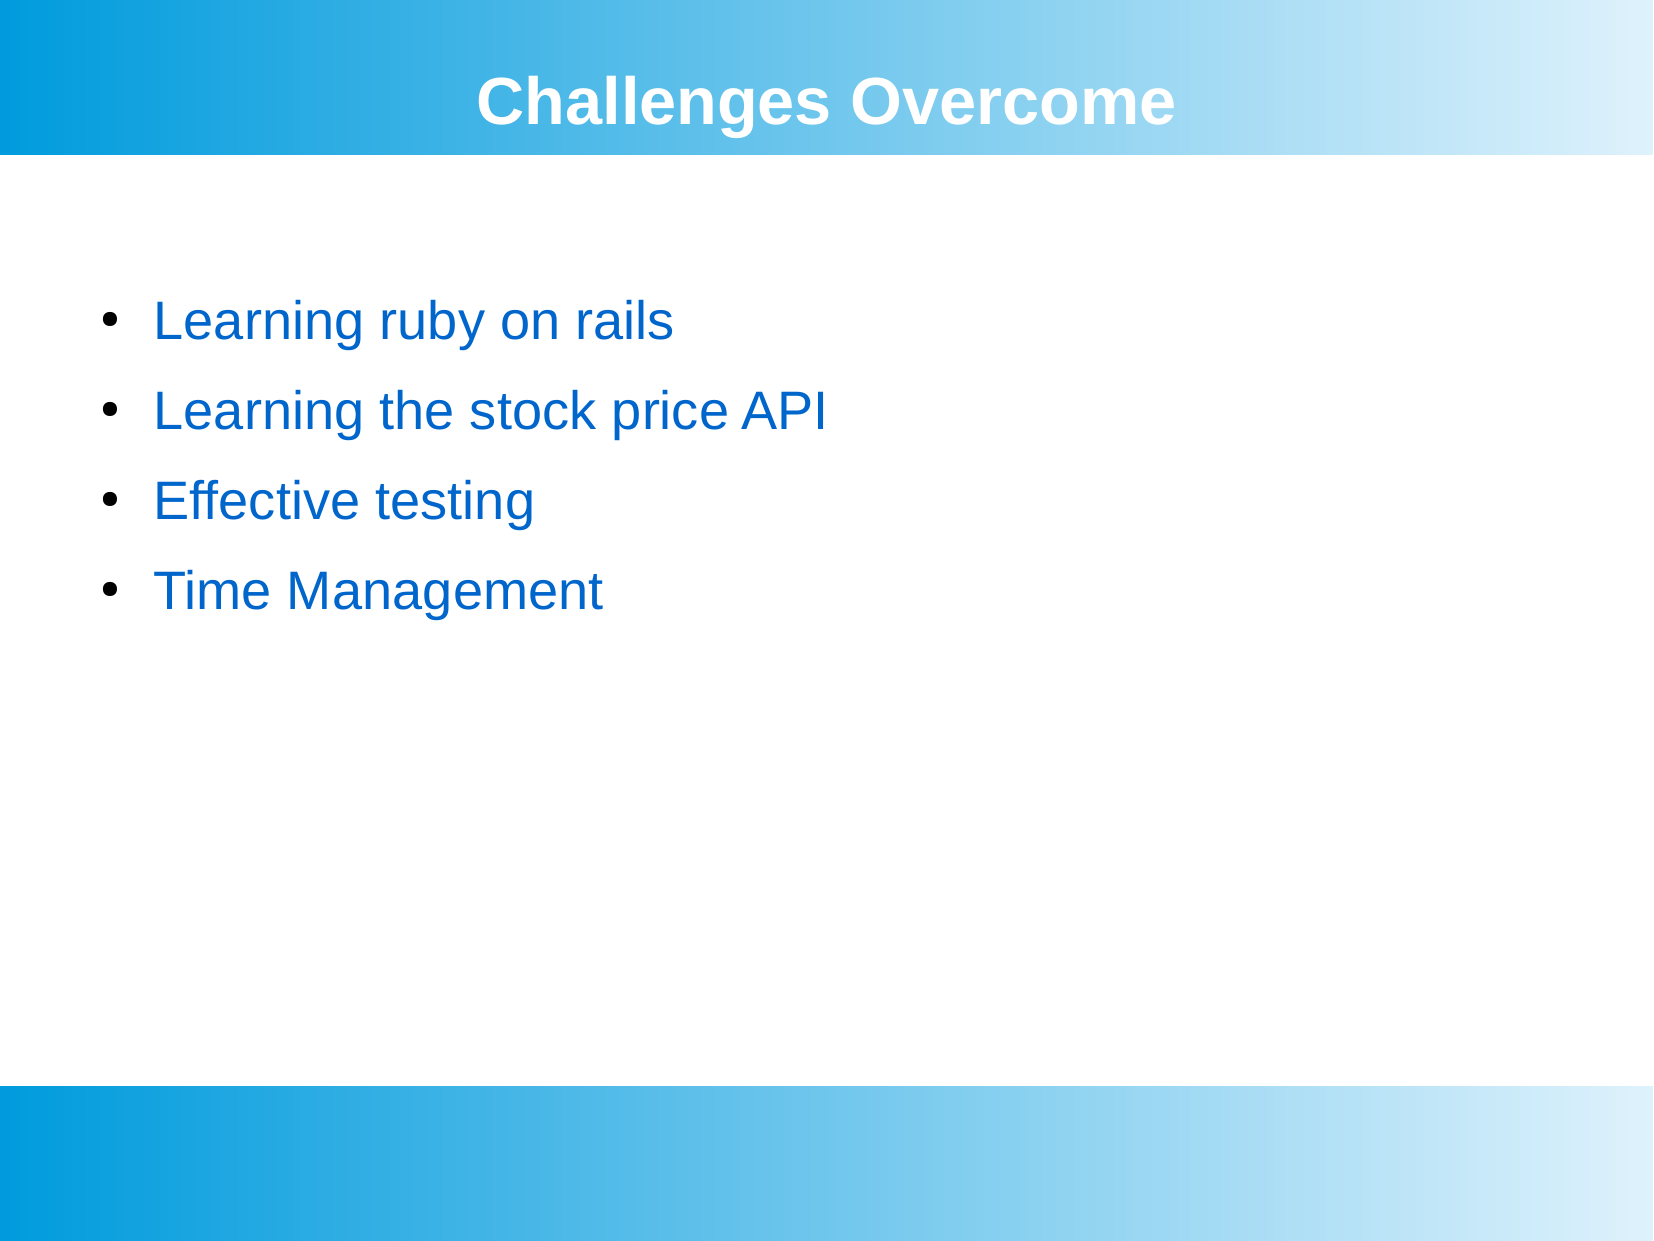

# Challenges Overcome
Learning ruby on rails
Learning the stock price API
Effective testing
Time Management